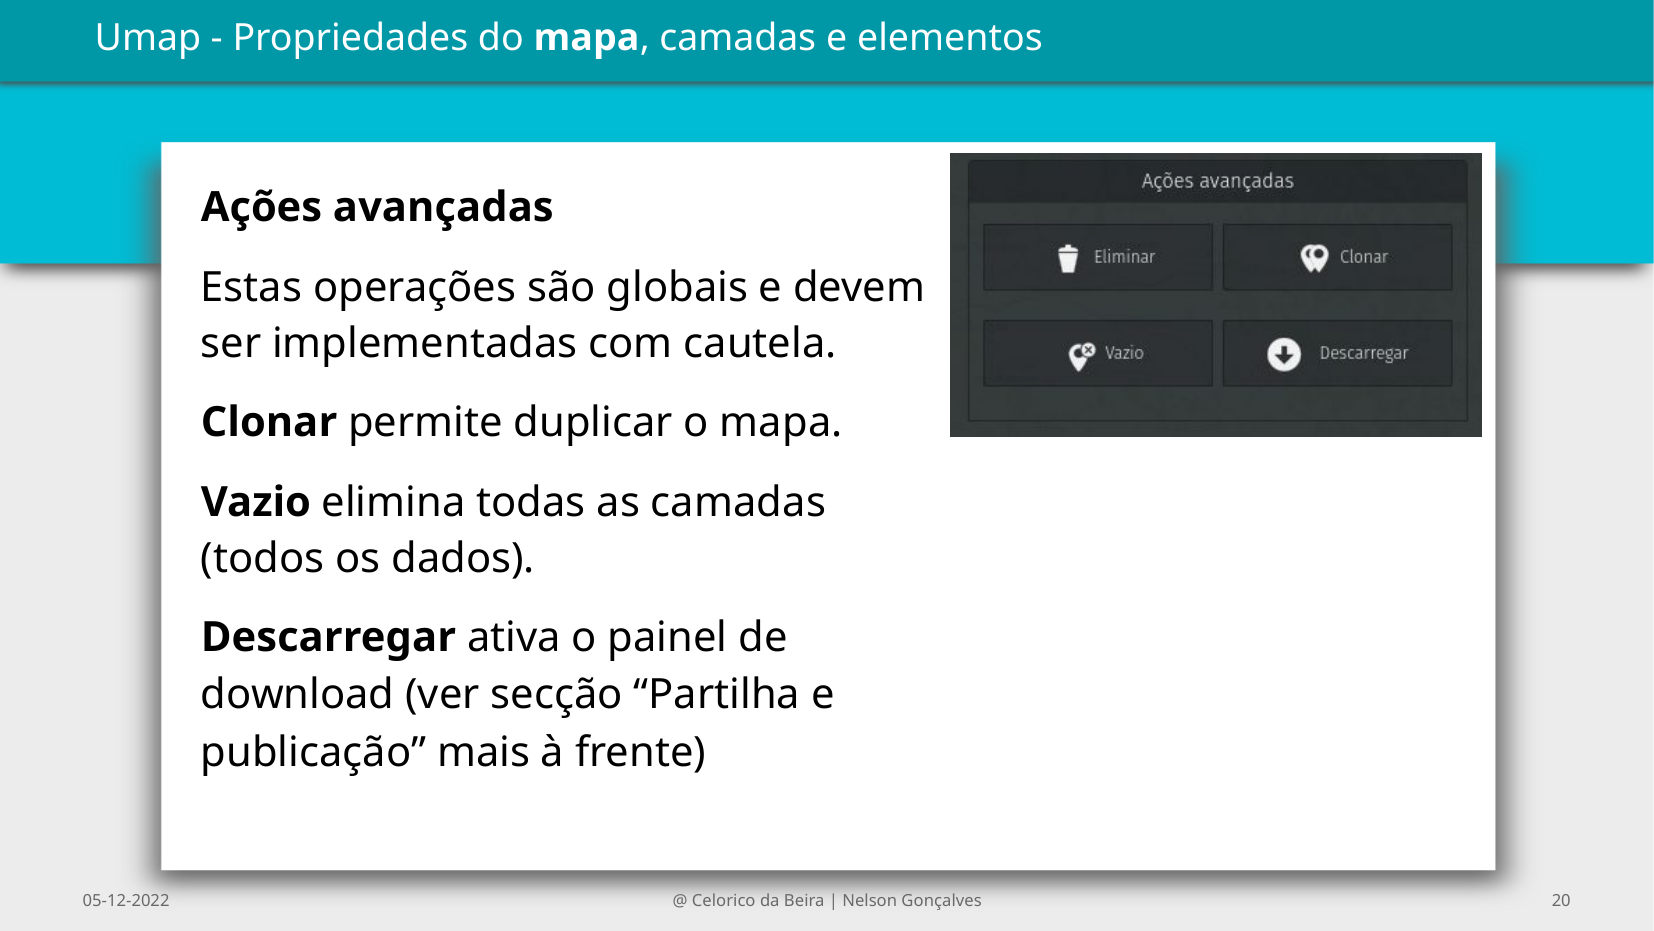

# Umap - Propriedades do mapa, camadas e elementos
Ações avançadas
Estas operações são globais e devem ser implementadas com cautela.
Clonar permite duplicar o mapa.
Vazio elimina todas as camadas (todos os dados).
Descarregar ativa o painel de download (ver secção “Partilha e publicação” mais à frente)
05-12-2022
@ Celorico da Beira | Nelson Gonçalves
20